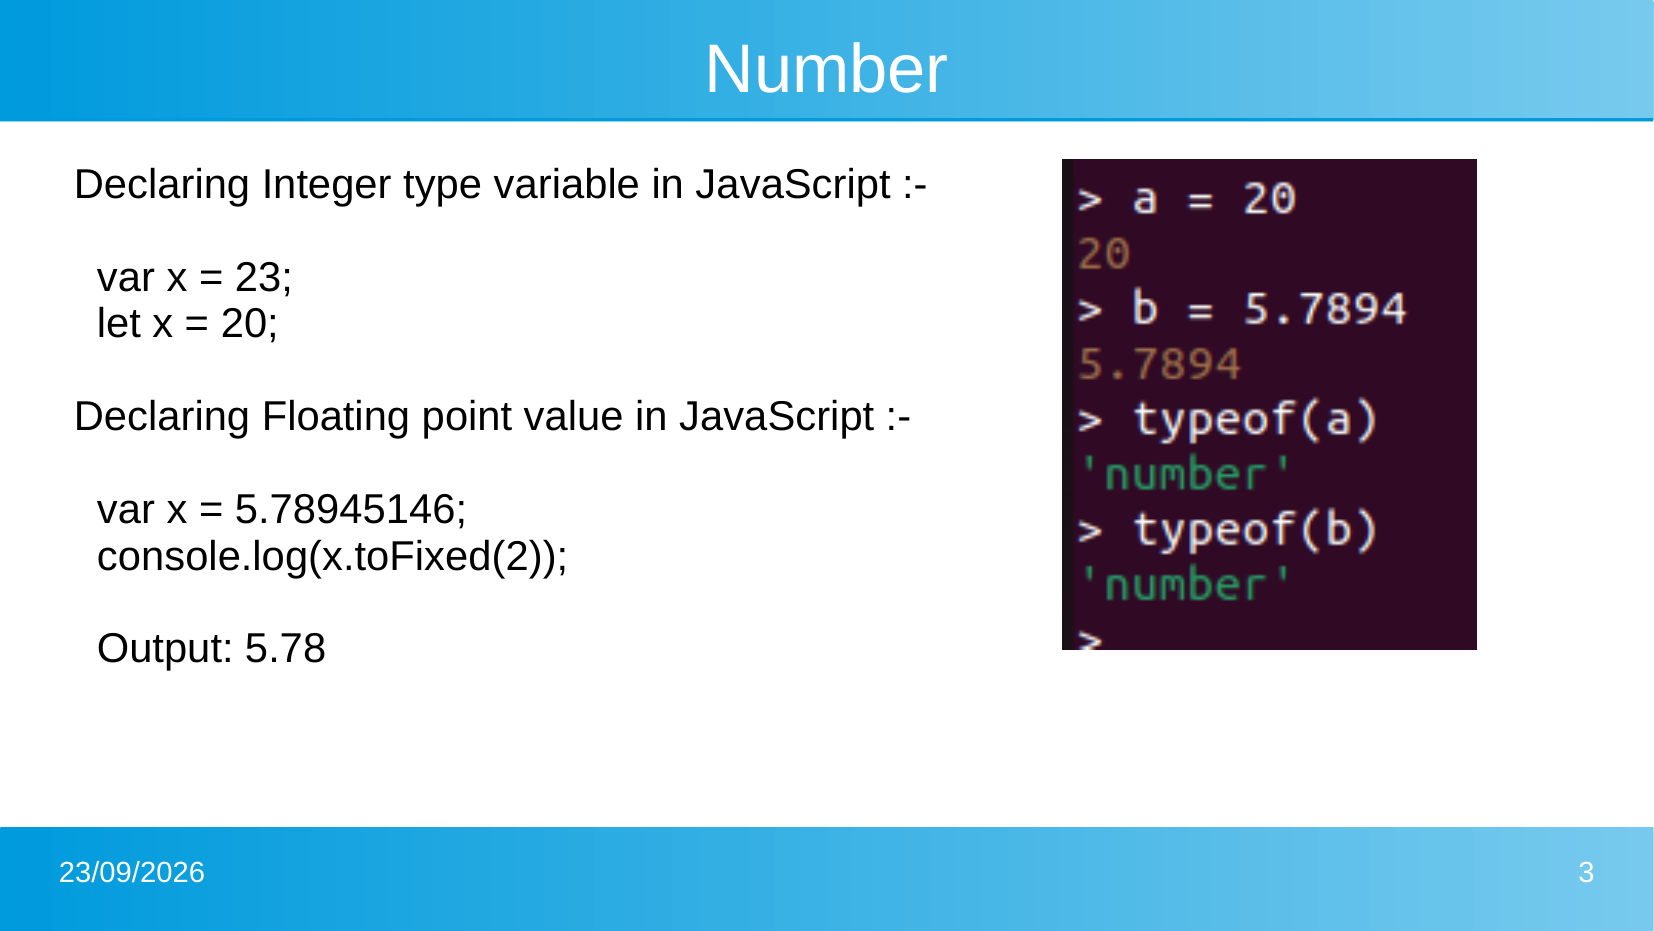

# Number
Declaring Integer type variable in JavaScript :-
 var x = 23;
 let x = 20;
Declaring Floating point value in JavaScript :-
 var x = 5.78945146;
 console.log(x.toFixed(2));
 Output: 5.78
3